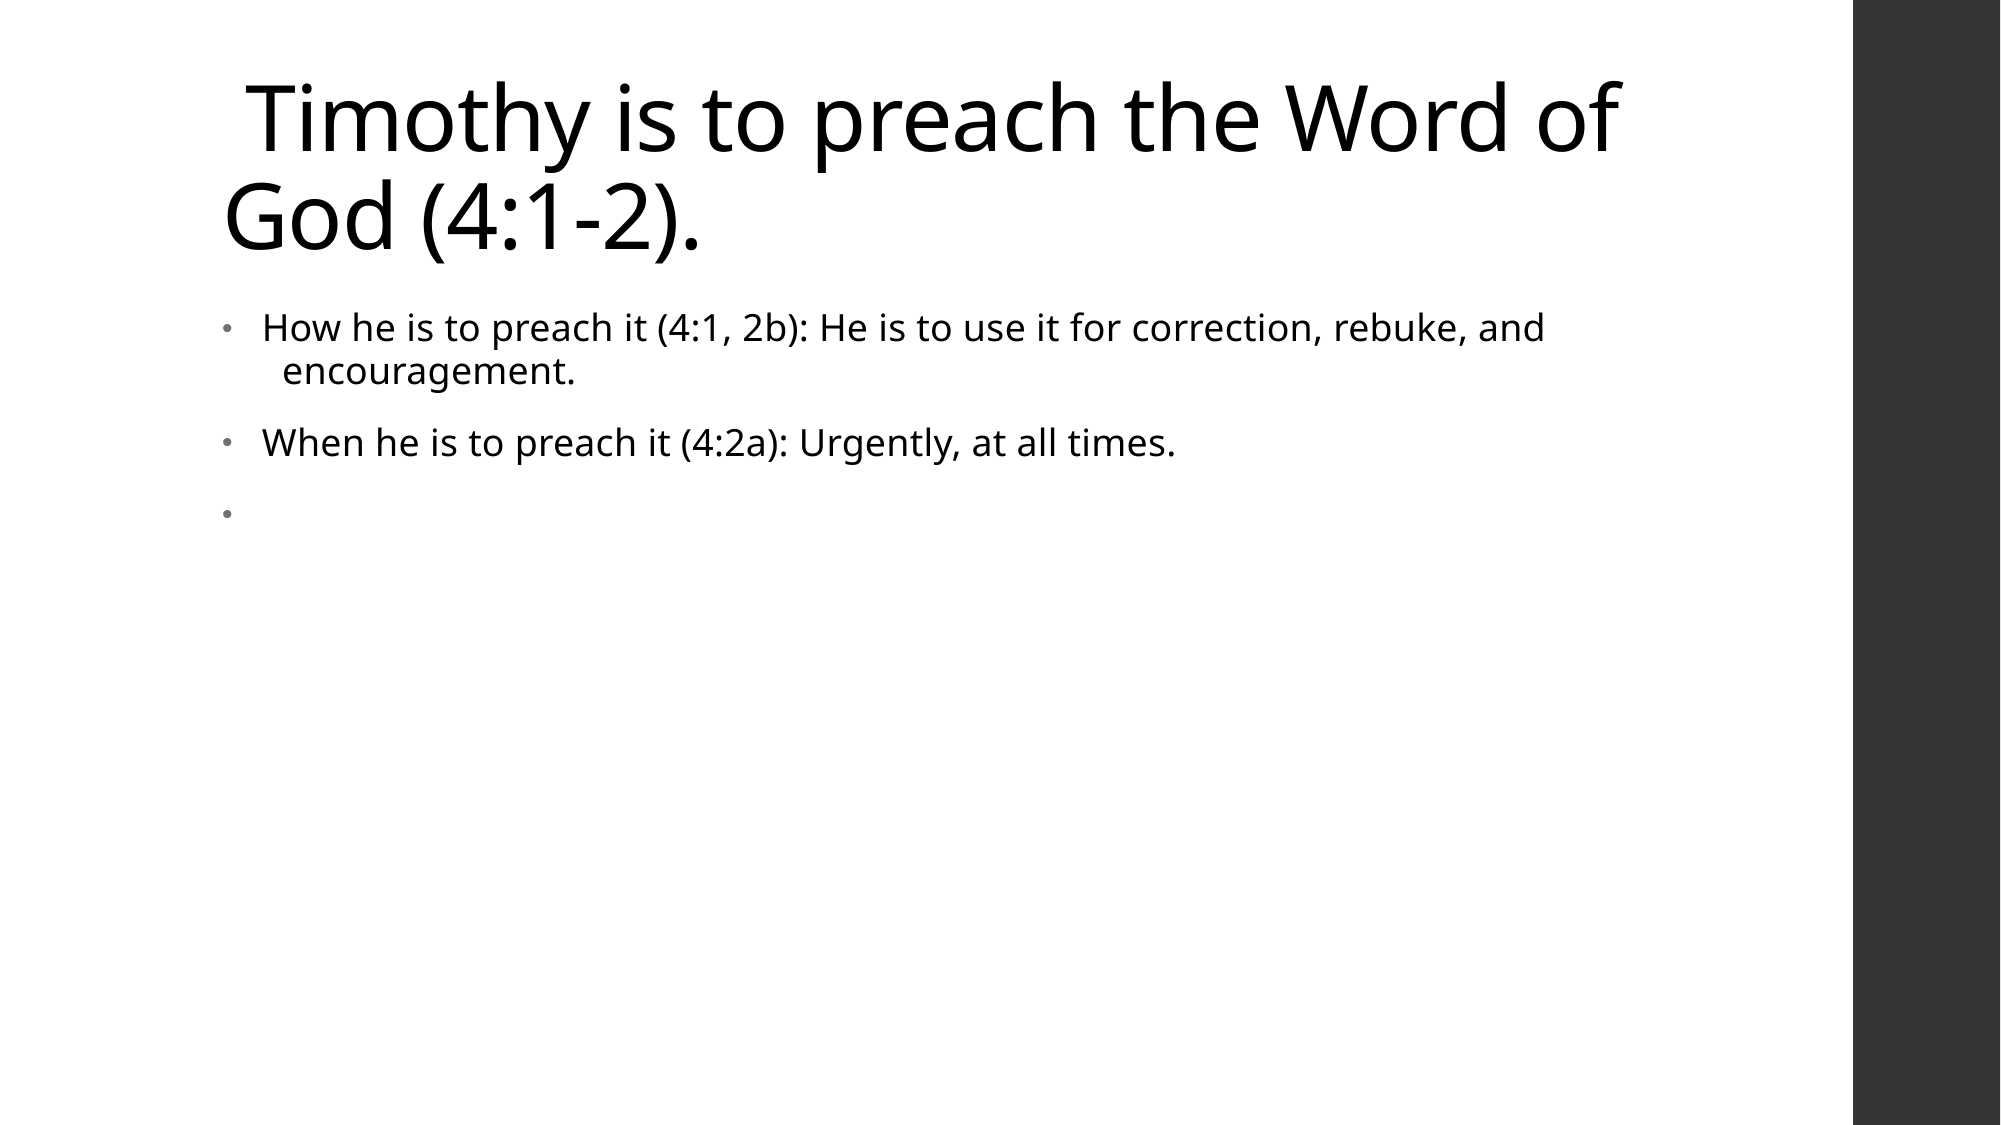

# Timothy is to preach the Word of God (4:1-2).
 How he is to preach it (4:1, 2b): He is to use it for correction, rebuke, and encouragement.
 When he is to preach it (4:2a): Urgently, at all times.